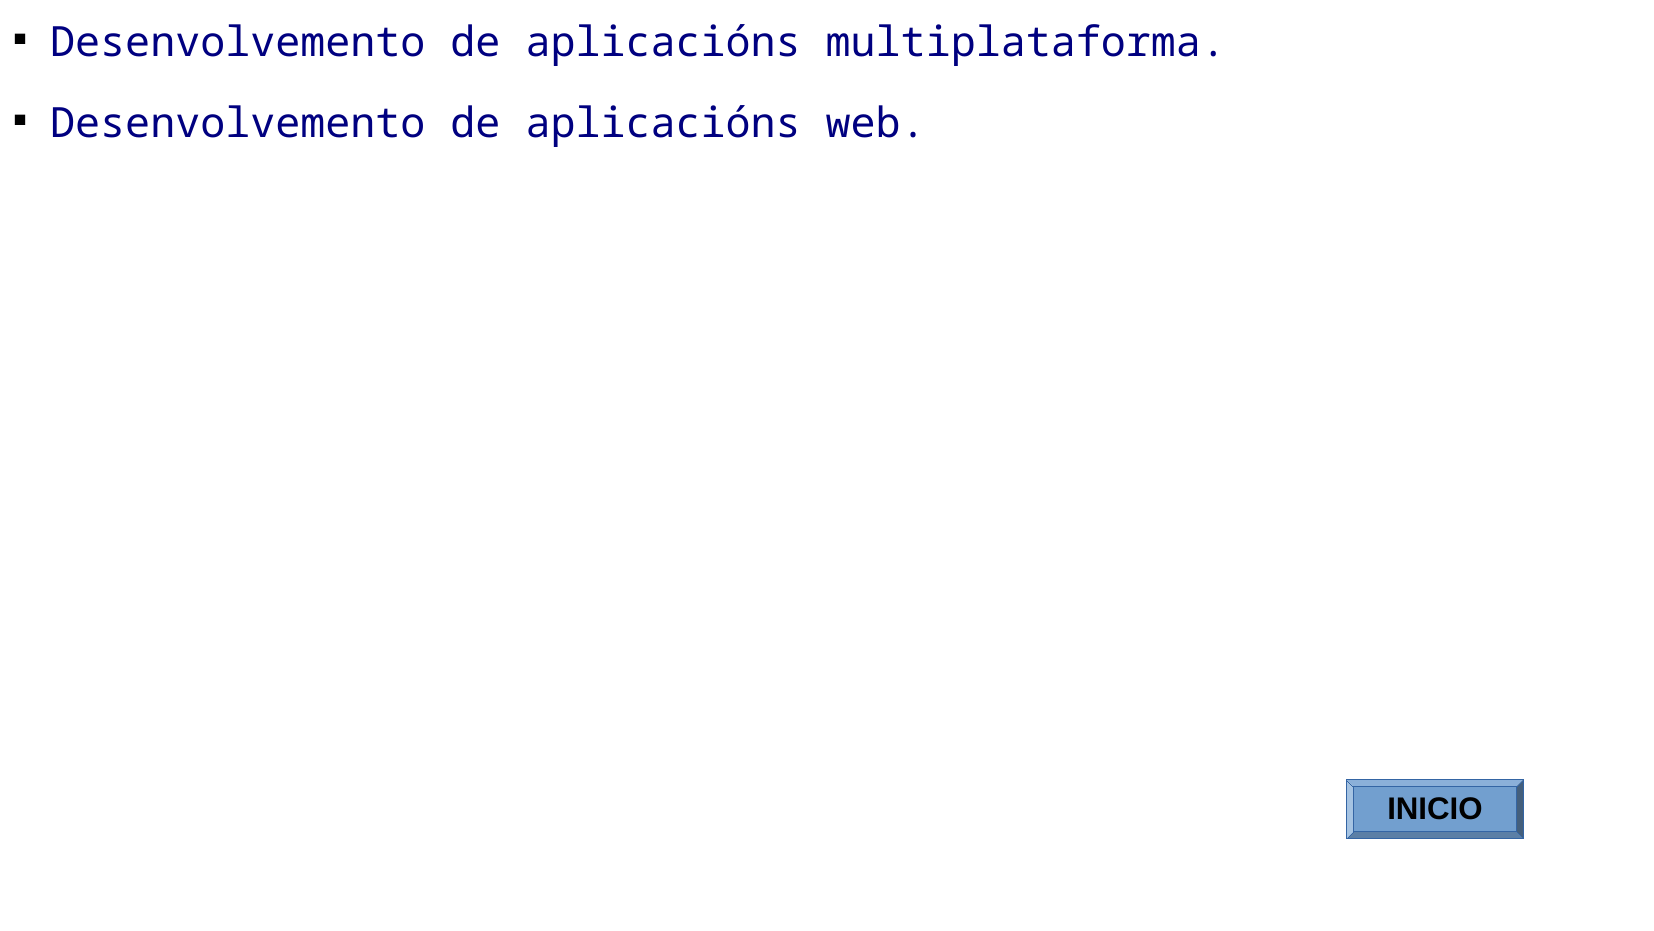

Desenvolvemento de aplicacións multiplataforma.
Desenvolvemento de aplicacións web.
INICIO